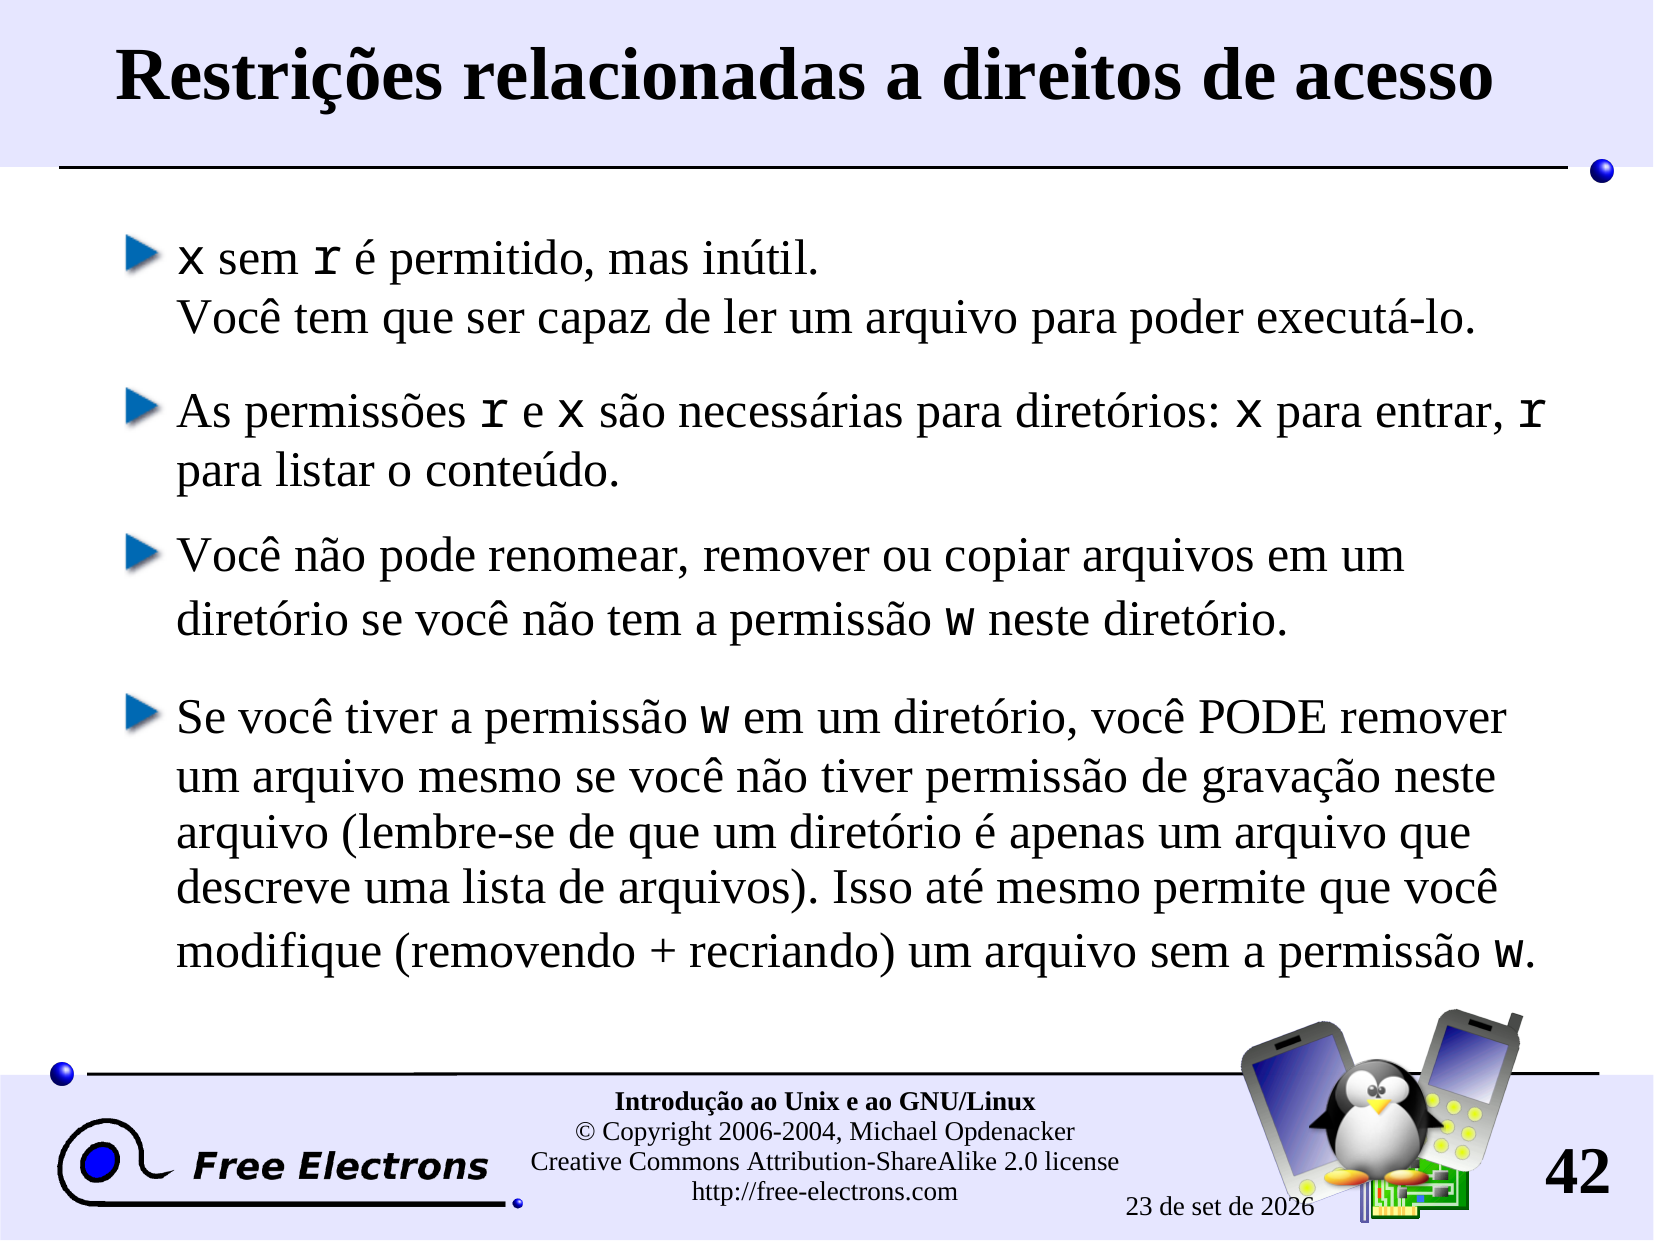

# Restrições relacionadas a direitos de acesso
x sem r é permitido, mas inútil.
Você tem que ser capaz de ler um arquivo para poder executá-lo.
As permissões r e x são necessárias para diretórios: x para entrar, r para listar o conteúdo.
Você não pode renomear, remover ou copiar arquivos em um diretório se você não tem a permissão w neste diretório.
Se você tiver a permissão w em um diretório, você PODE remover um arquivo mesmo se você não tiver permissão de gravação neste arquivo (lembre-se de que um diretório é apenas um arquivo que descreve uma lista de arquivos). Isso até mesmo permite que você modifique (removendo + recriando) um arquivo sem a permissão w.